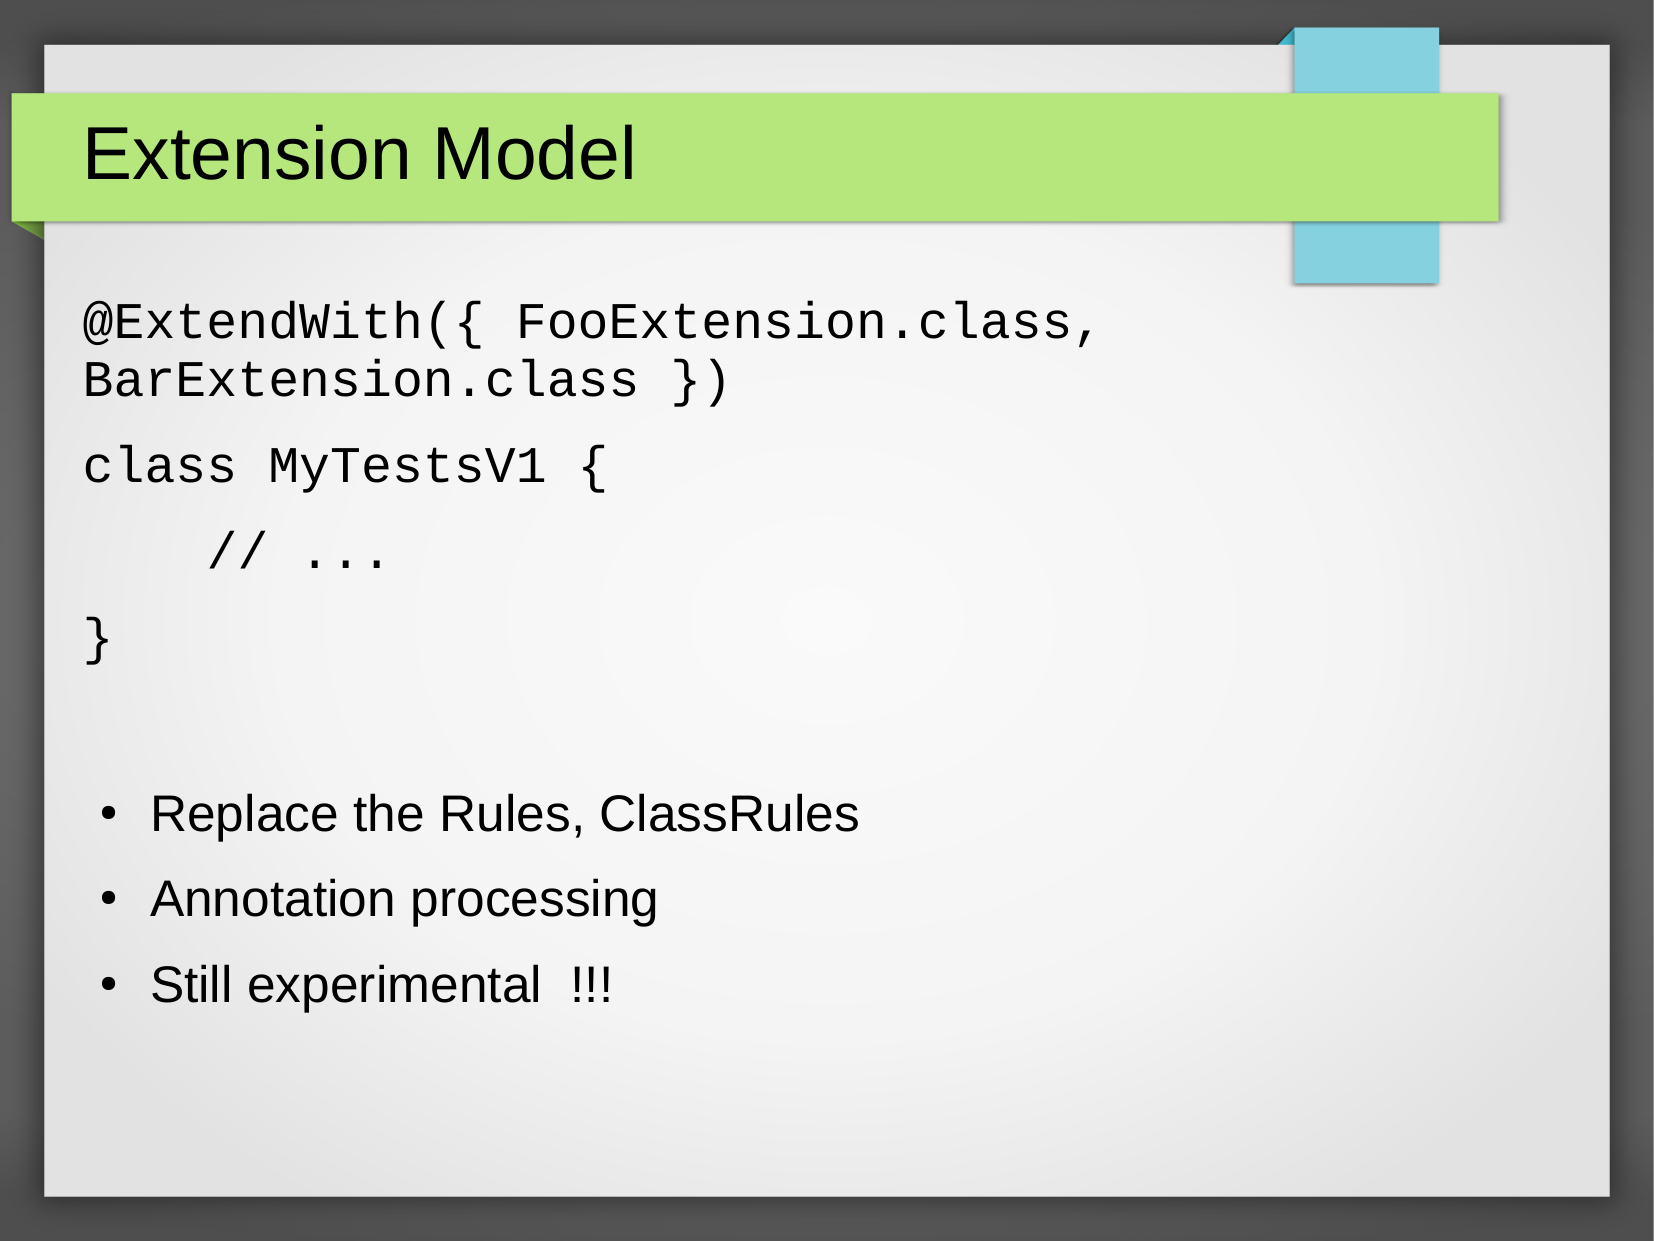

# Extension Model
@ExtendWith({ FooExtension.class, BarExtension.class })
class MyTestsV1 {
 // ...
}
Replace the Rules, ClassRules
Annotation processing
Still experimental !!!